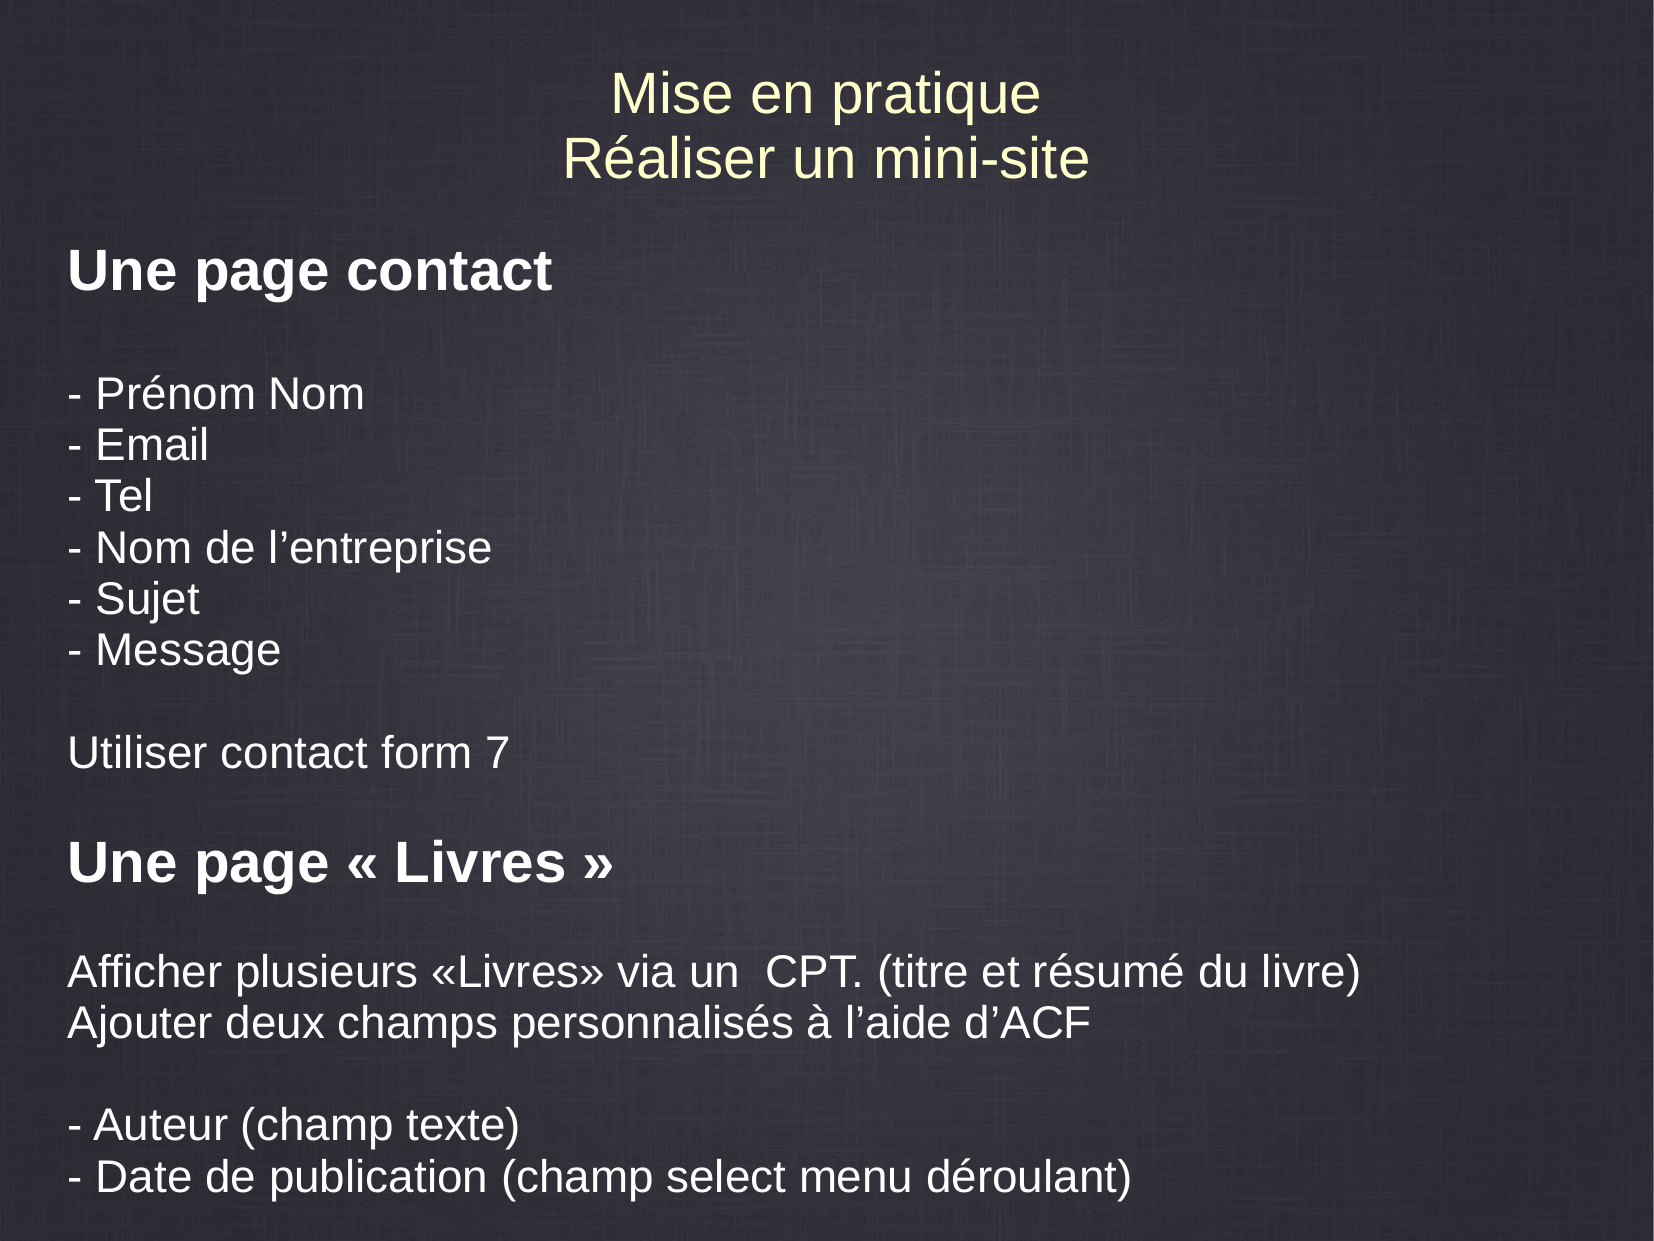

Mise en pratique
Réaliser un mini-site
Une page contact
- Prénom Nom
- Email
- Tel
- Nom de l’entreprise
- Sujet
- Message
Utiliser contact form 7
Une page « Livres »
Afficher plusieurs «Livres» via un CPT. (titre et résumé du livre)
Ajouter deux champs personnalisés à l’aide d’ACF
- Auteur (champ texte)
- Date de publication (champ select menu déroulant)